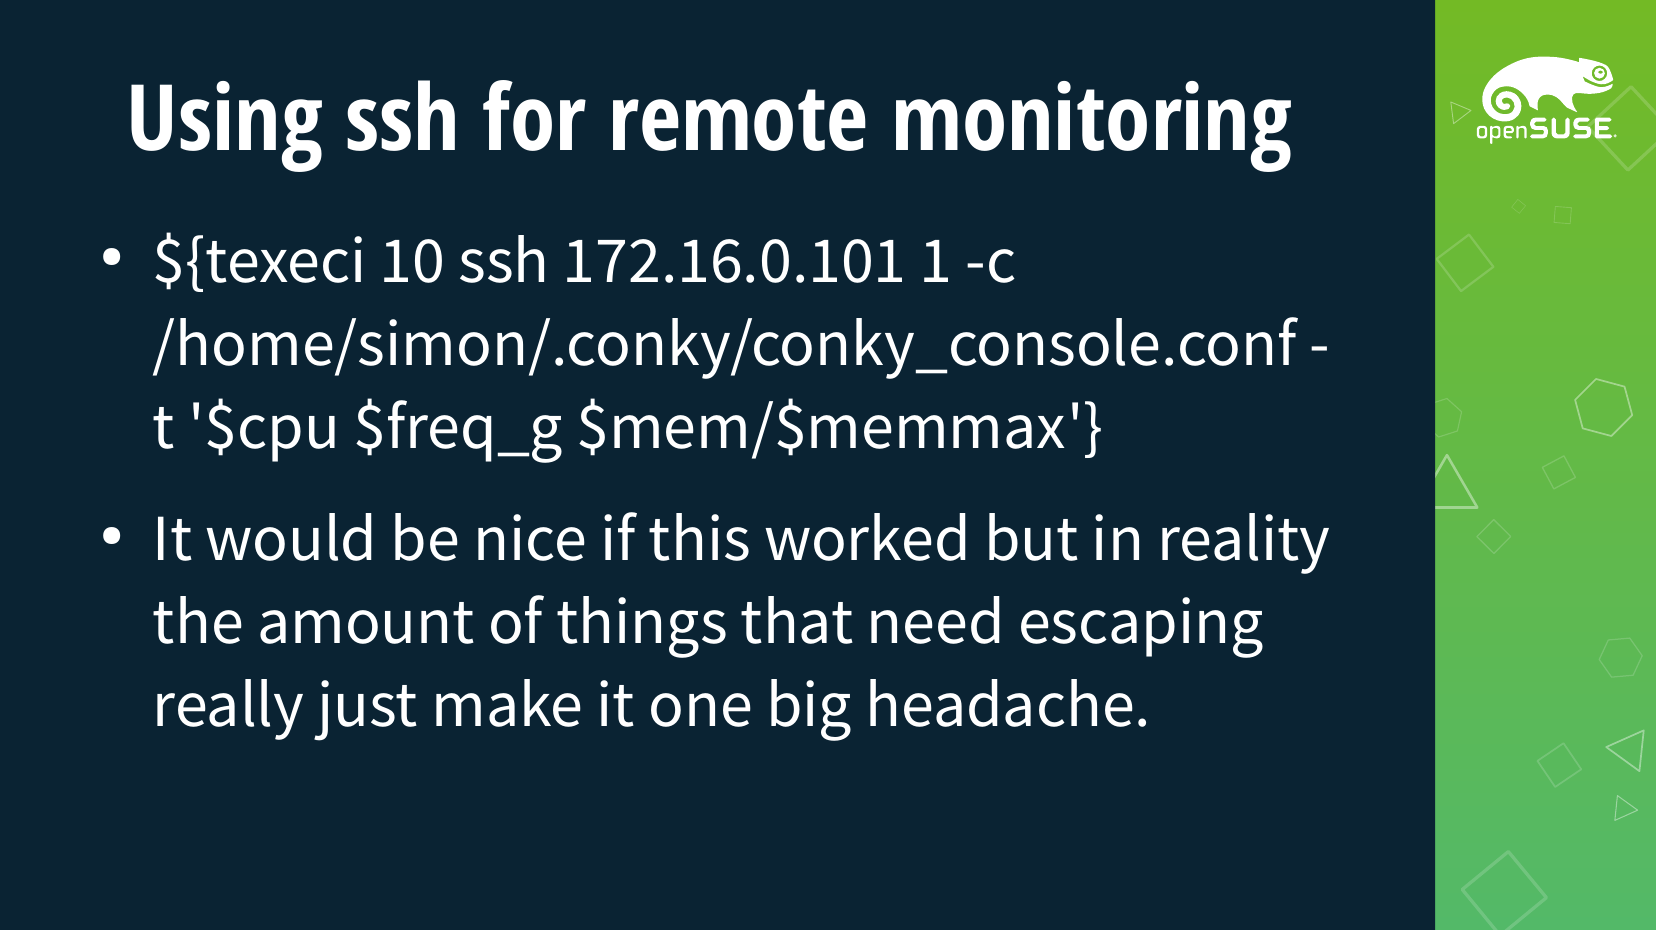

# Using ssh for remote monitoring
${texeci 10 ssh 172.16.0.101 1 -c /home/simon/.conky/conky_console.conf -t '$cpu $freq_g $mem/$memmax'}
It would be nice if this worked but in reality the amount of things that need escaping really just make it one big headache.